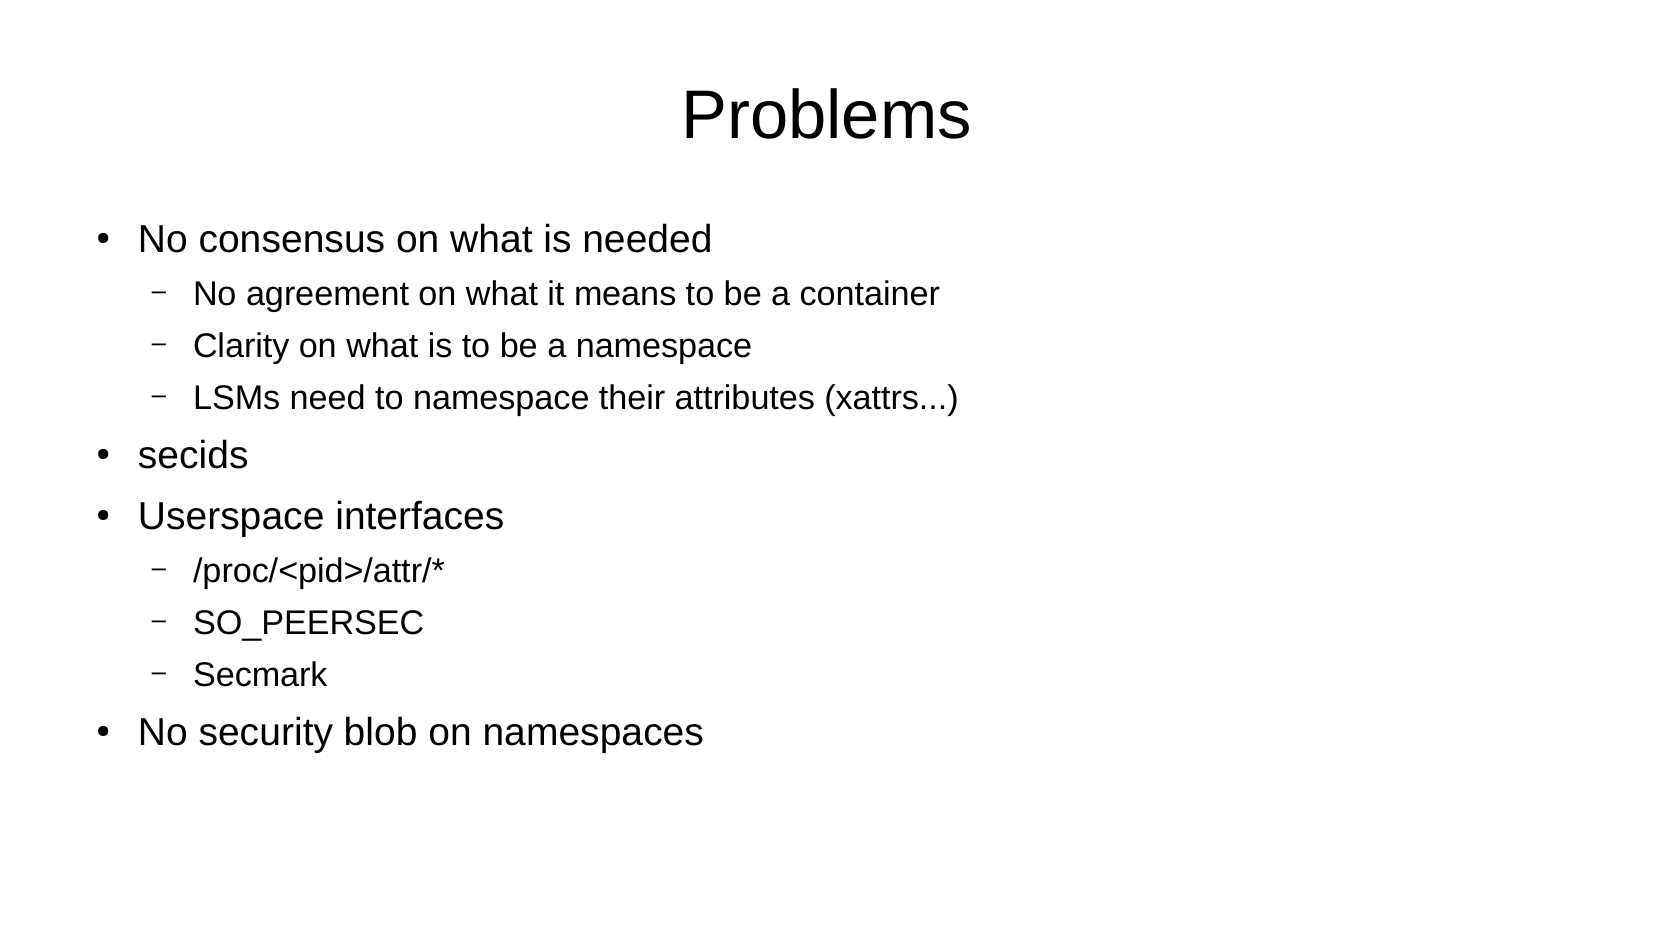

# Problems
No consensus on what is needed
No agreement on what it means to be a container
Clarity on what is to be a namespace
LSMs need to namespace their attributes (xattrs...)
secids
Userspace interfaces
/proc/<pid>/attr/*
SO_PEERSEC
Secmark
No security blob on namespaces